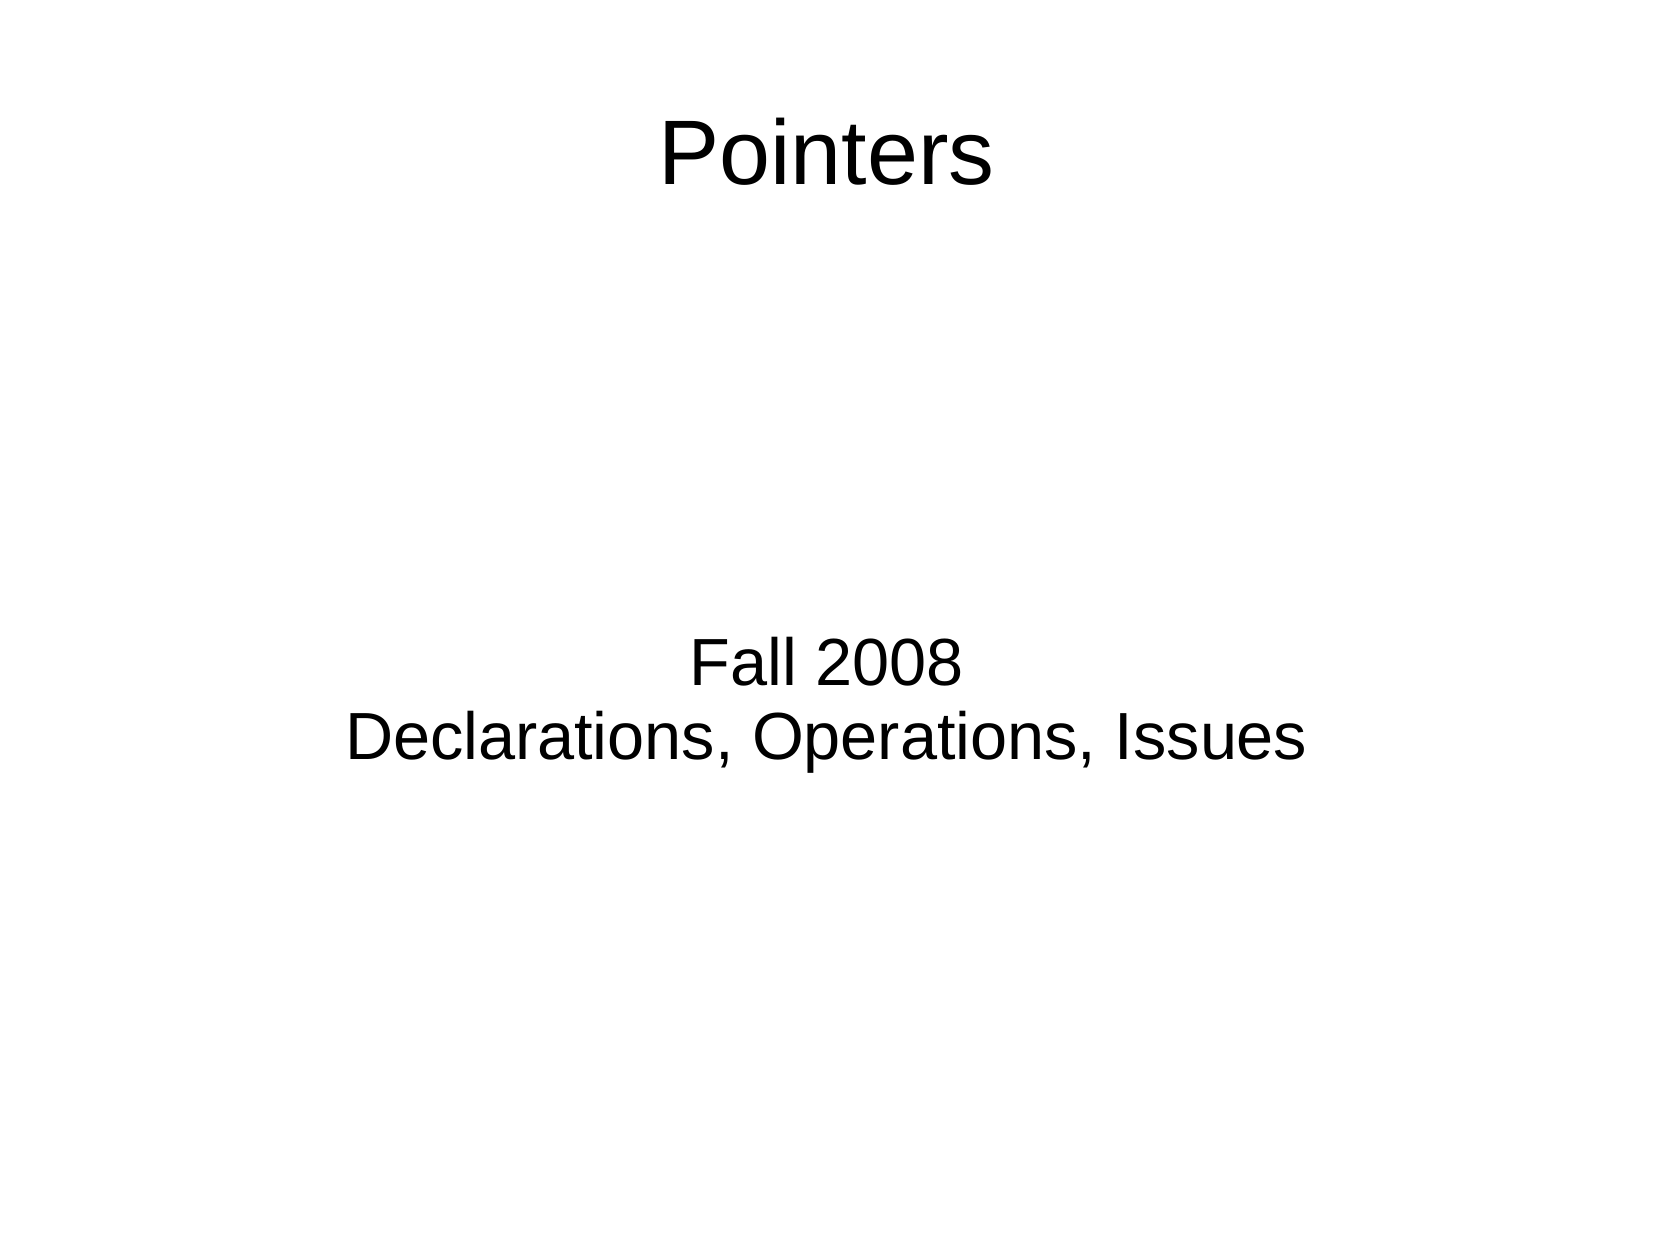

# Pointers
Fall 2008
Declarations, Operations, Issues